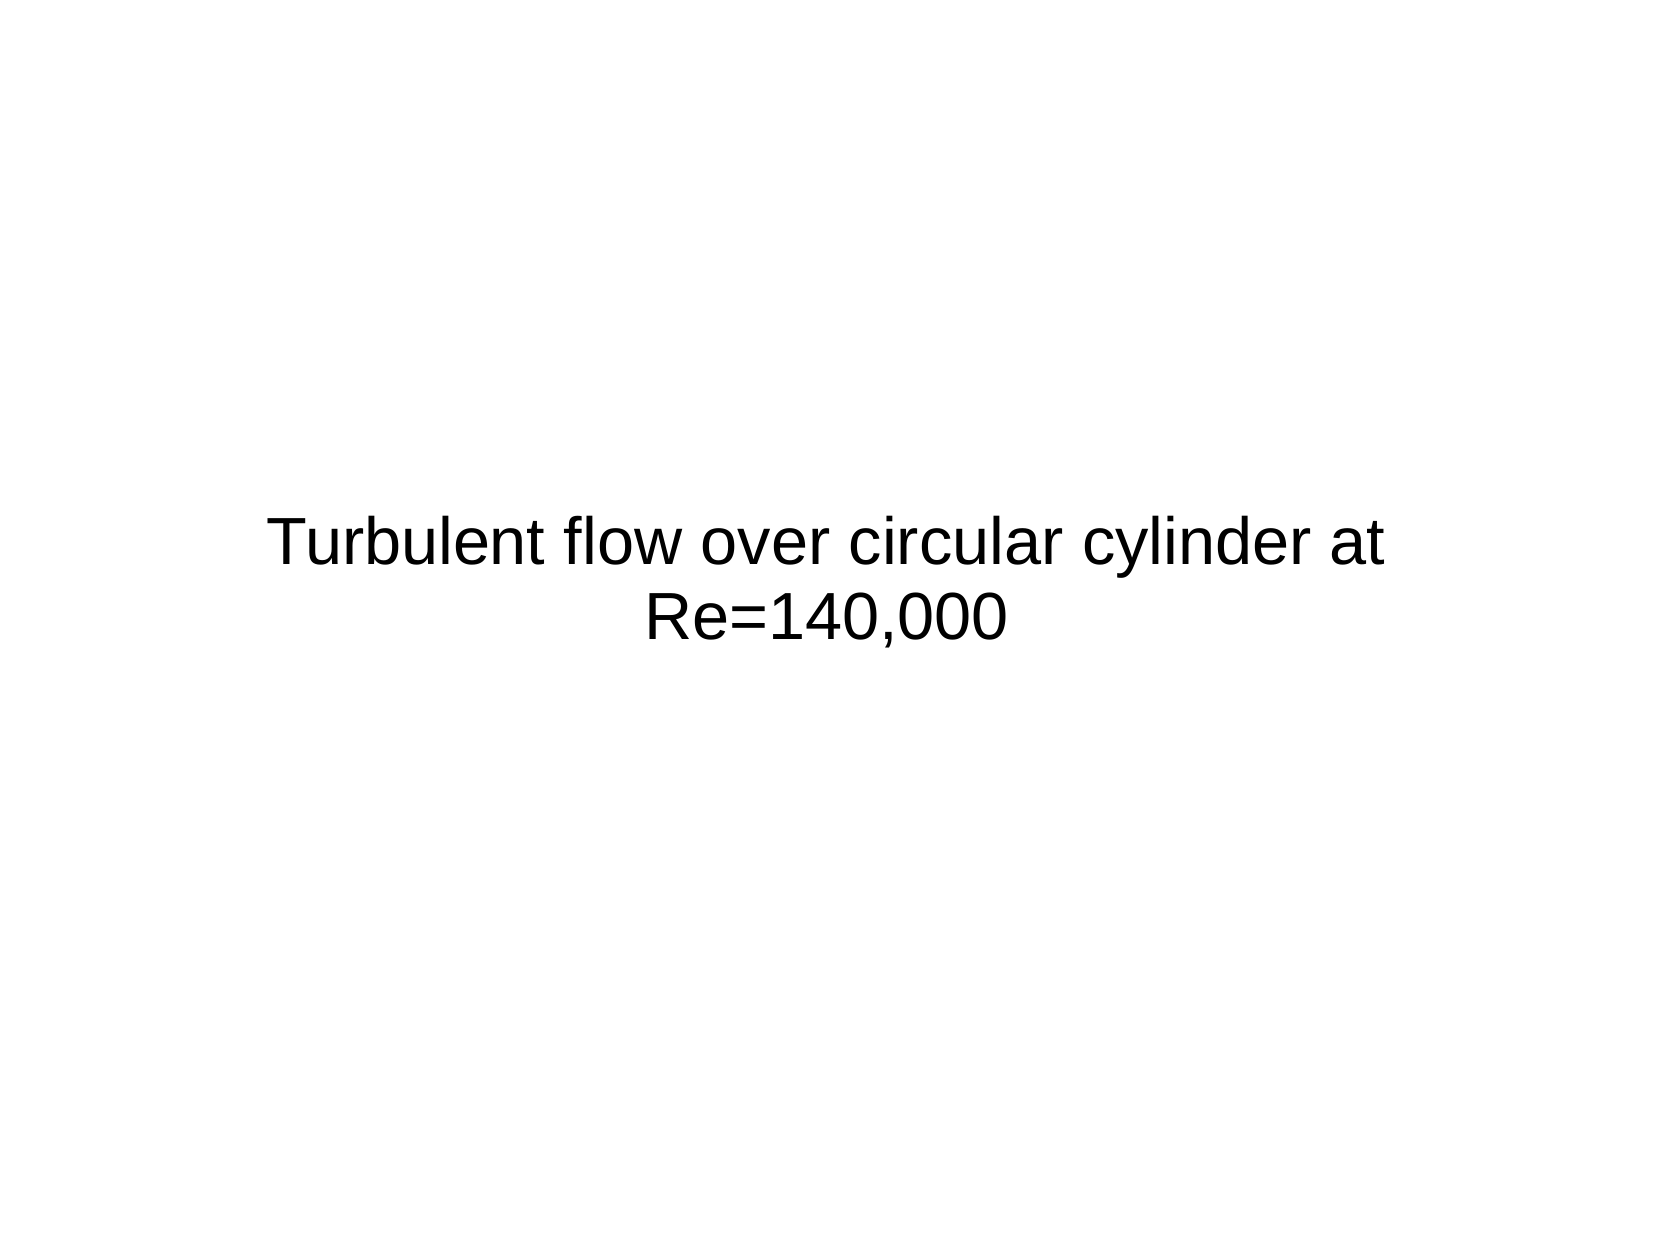

# Turbulent flow over circular cylinder at Re=140,000